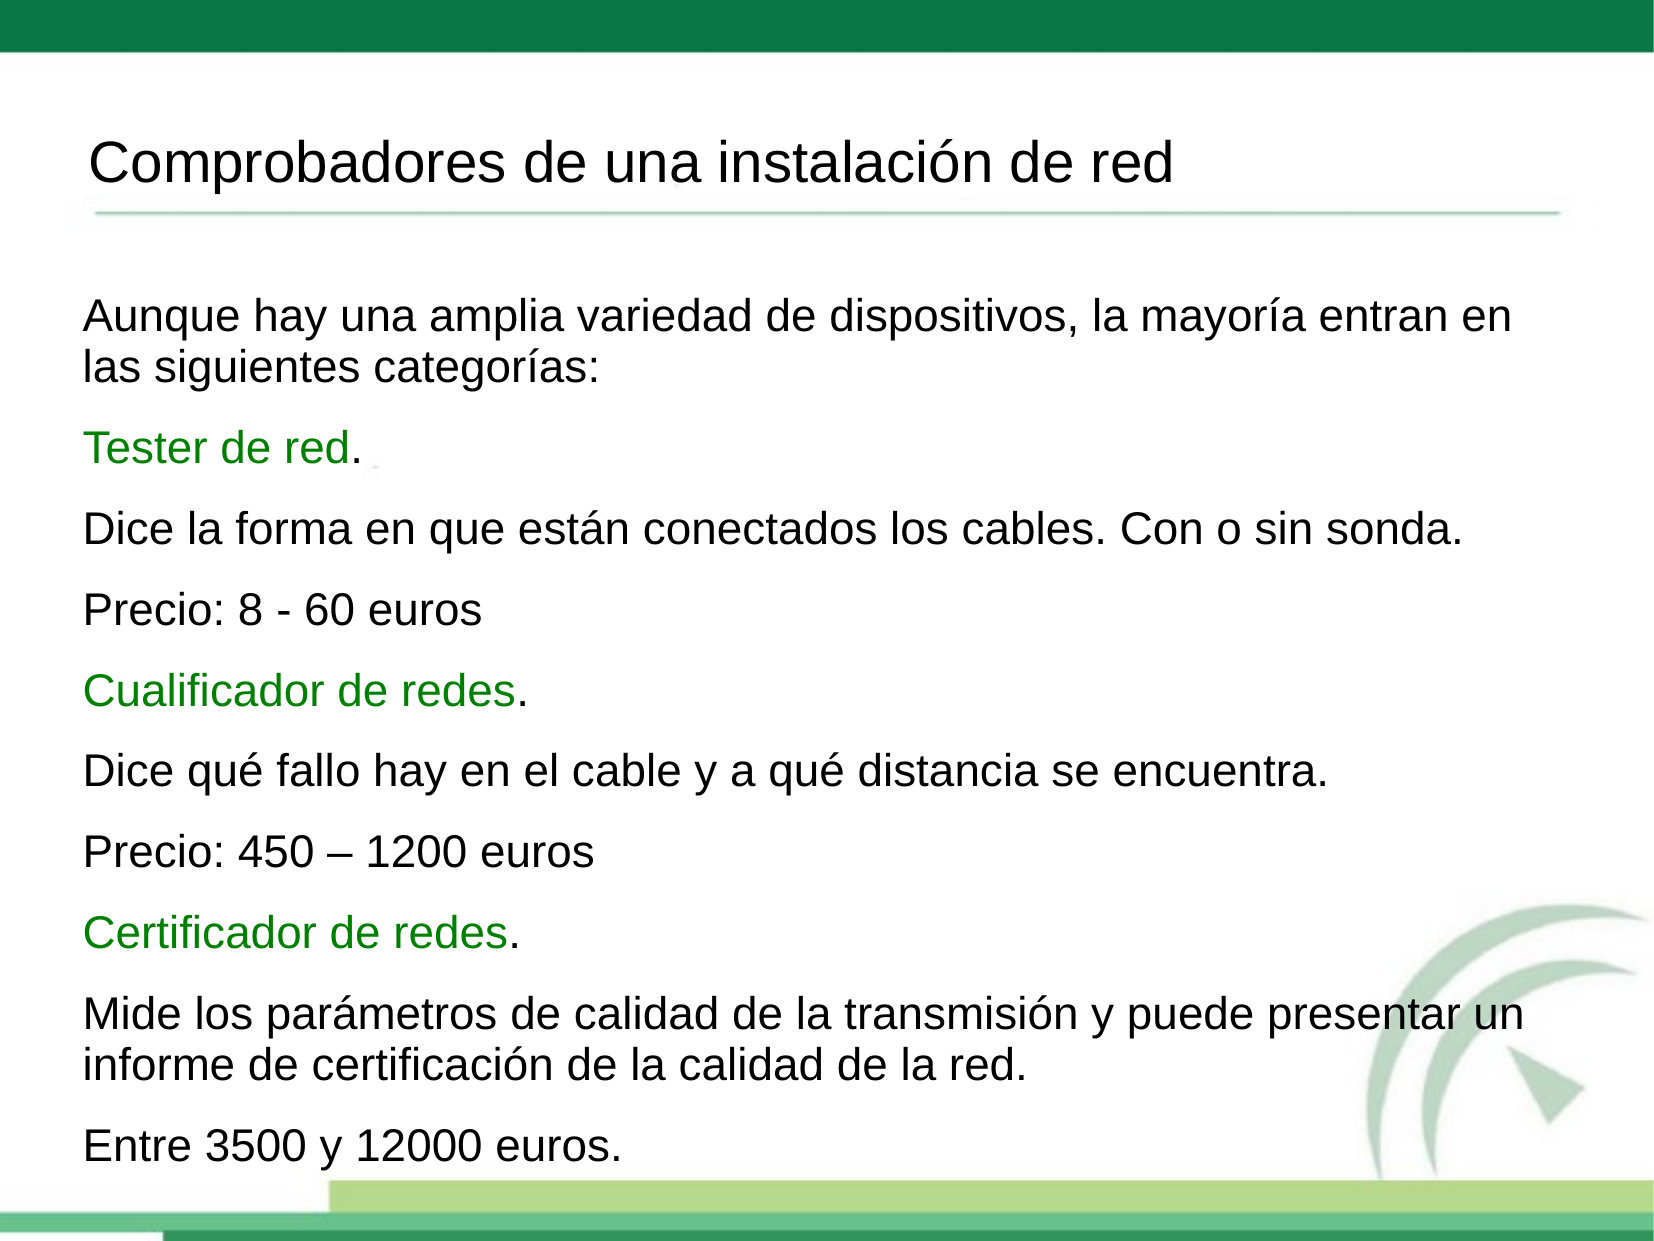

# Comprobadores de una instalación de red
Aunque hay una amplia variedad de dispositivos, la mayoría entran en las siguientes categorías:
Tester de red.
Dice la forma en que están conectados los cables. Con o sin sonda.
Precio: 8 - 60 euros
Cualificador de redes.
Dice qué fallo hay en el cable y a qué distancia se encuentra.
Precio: 450 – 1200 euros
Certificador de redes.
Mide los parámetros de calidad de la transmisión y puede presentar un informe de certificación de la calidad de la red.
Entre 3500 y 12000 euros.